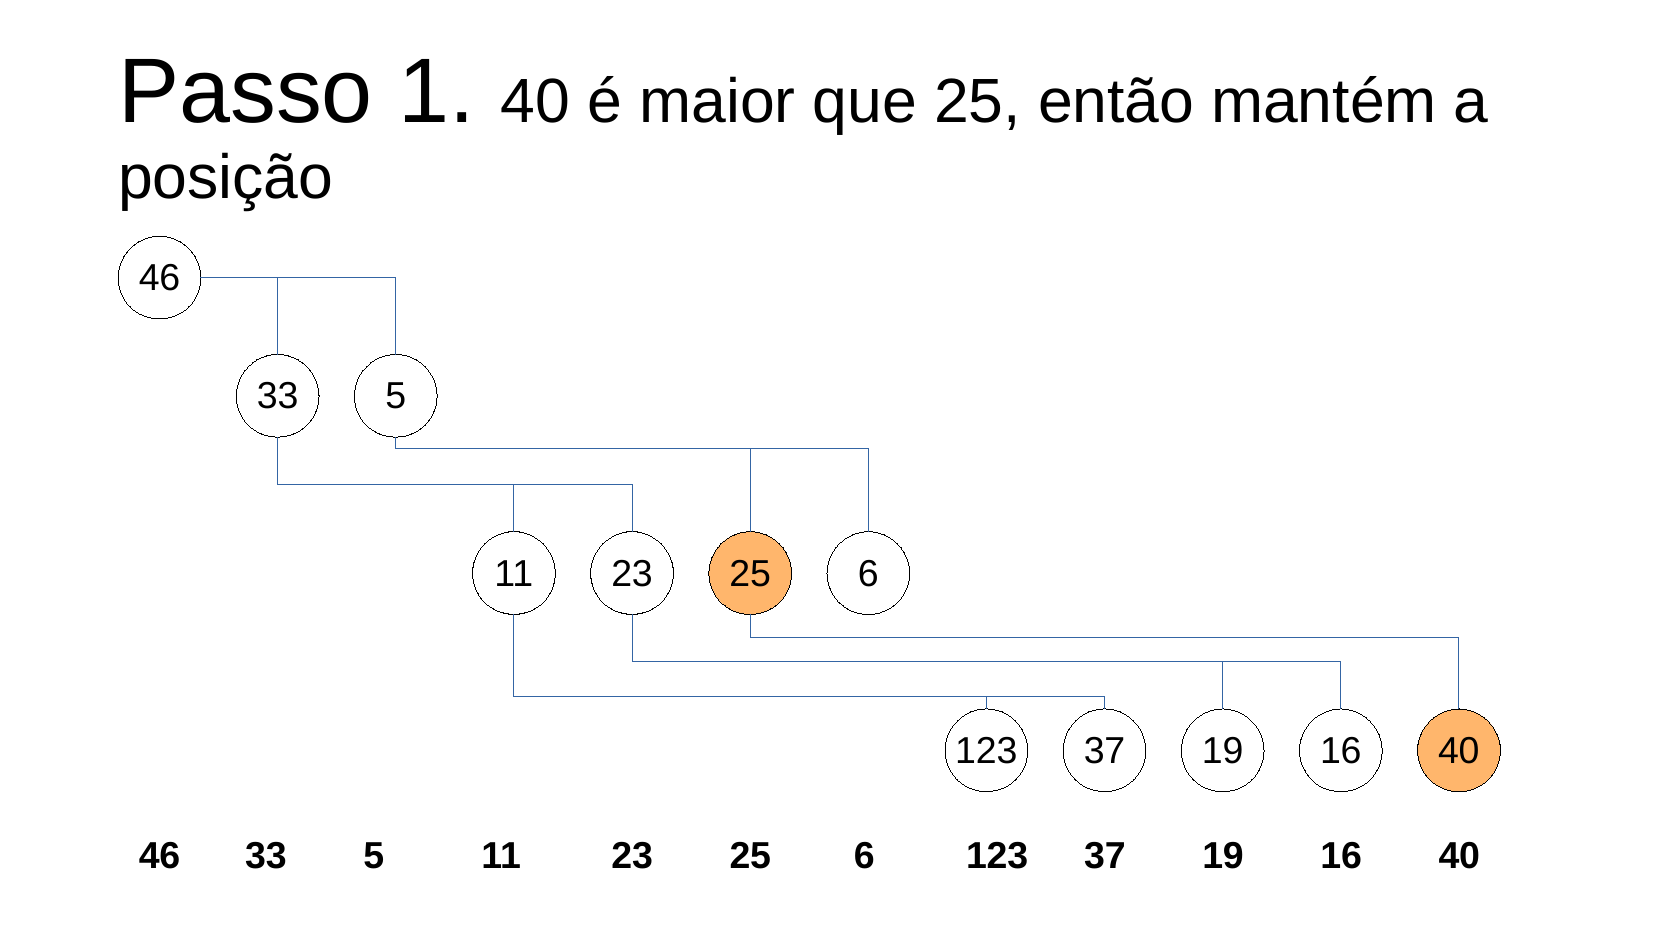

# Passo 1. 40 é maior que 25, então mantém a posição
46
33
5
11
23
25
6
123
37
19
16
40
46
33
5
11
23
25
6
123
37
19
16
40